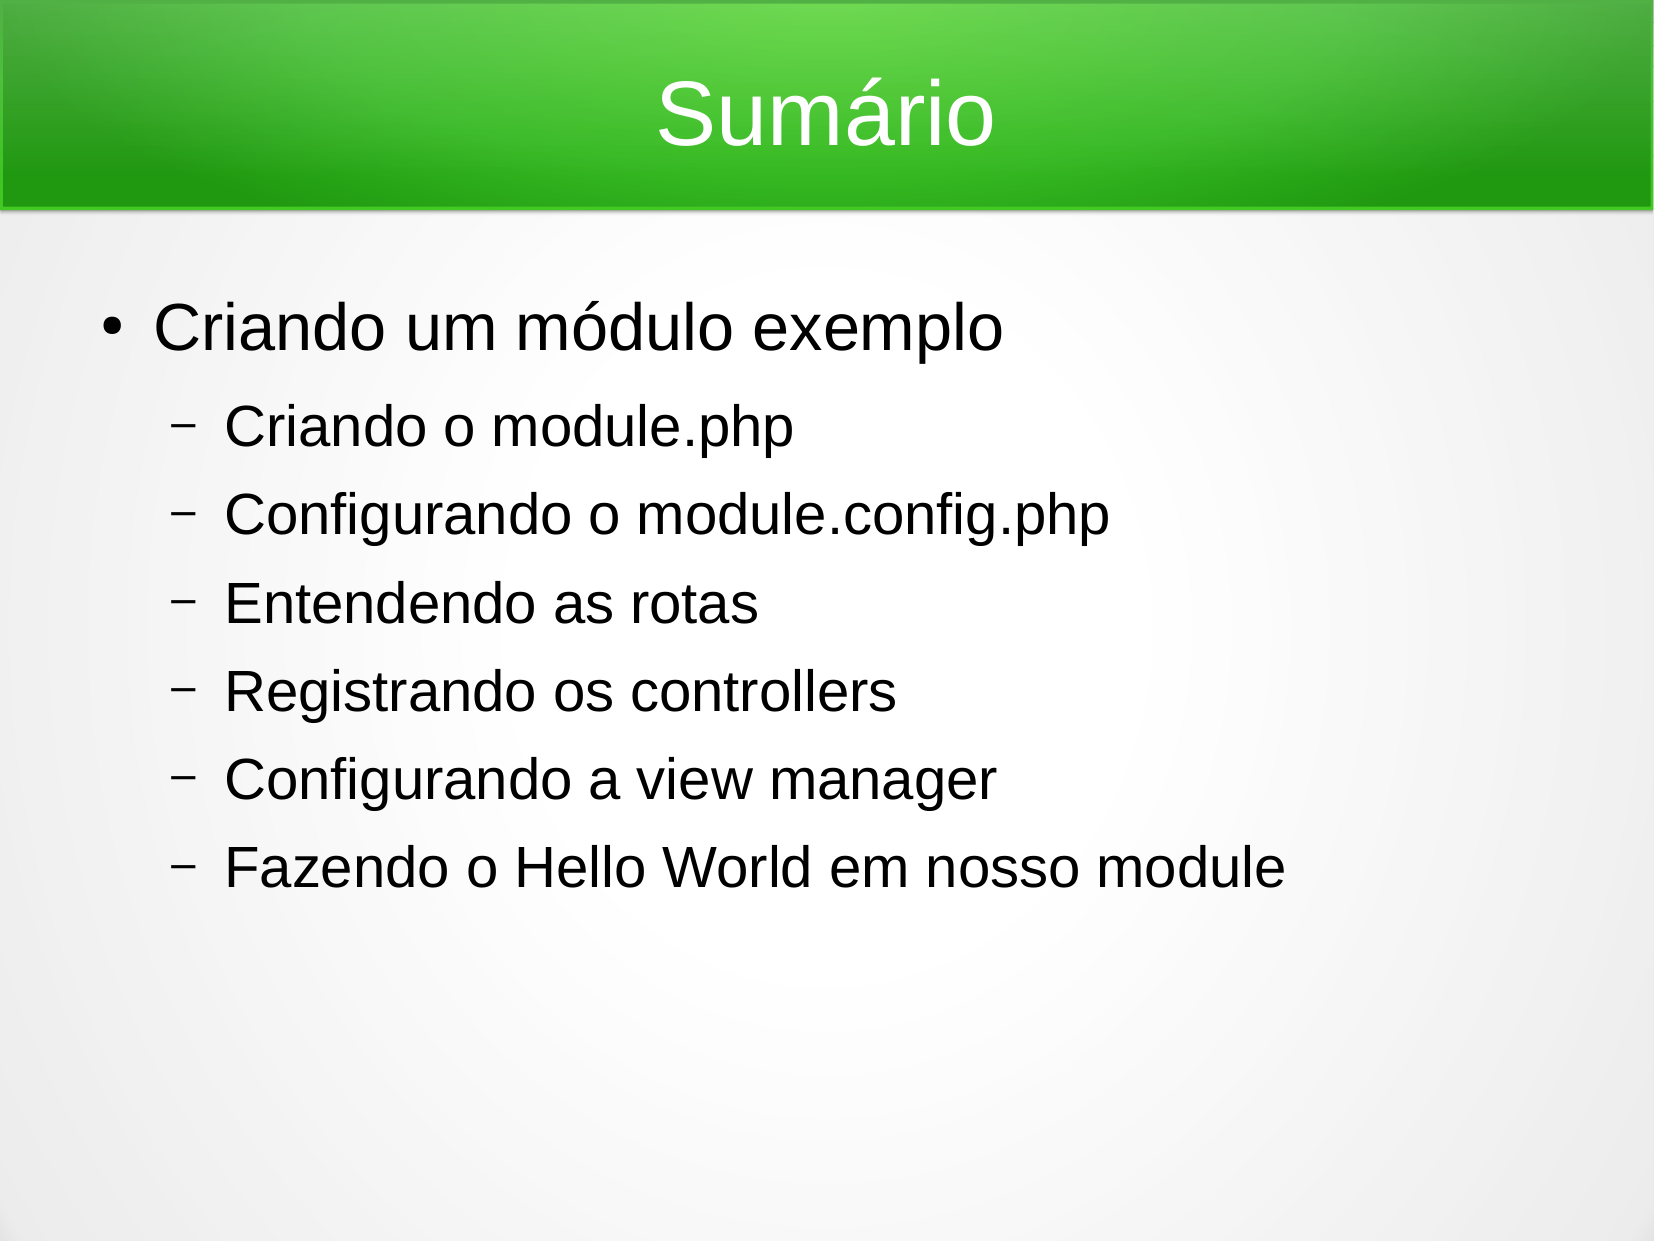

# Sumário
Criando um módulo exemplo
Criando o module.php
Configurando o module.config.php
Entendendo as rotas
Registrando os controllers
Configurando a view manager
Fazendo o Hello World em nosso module